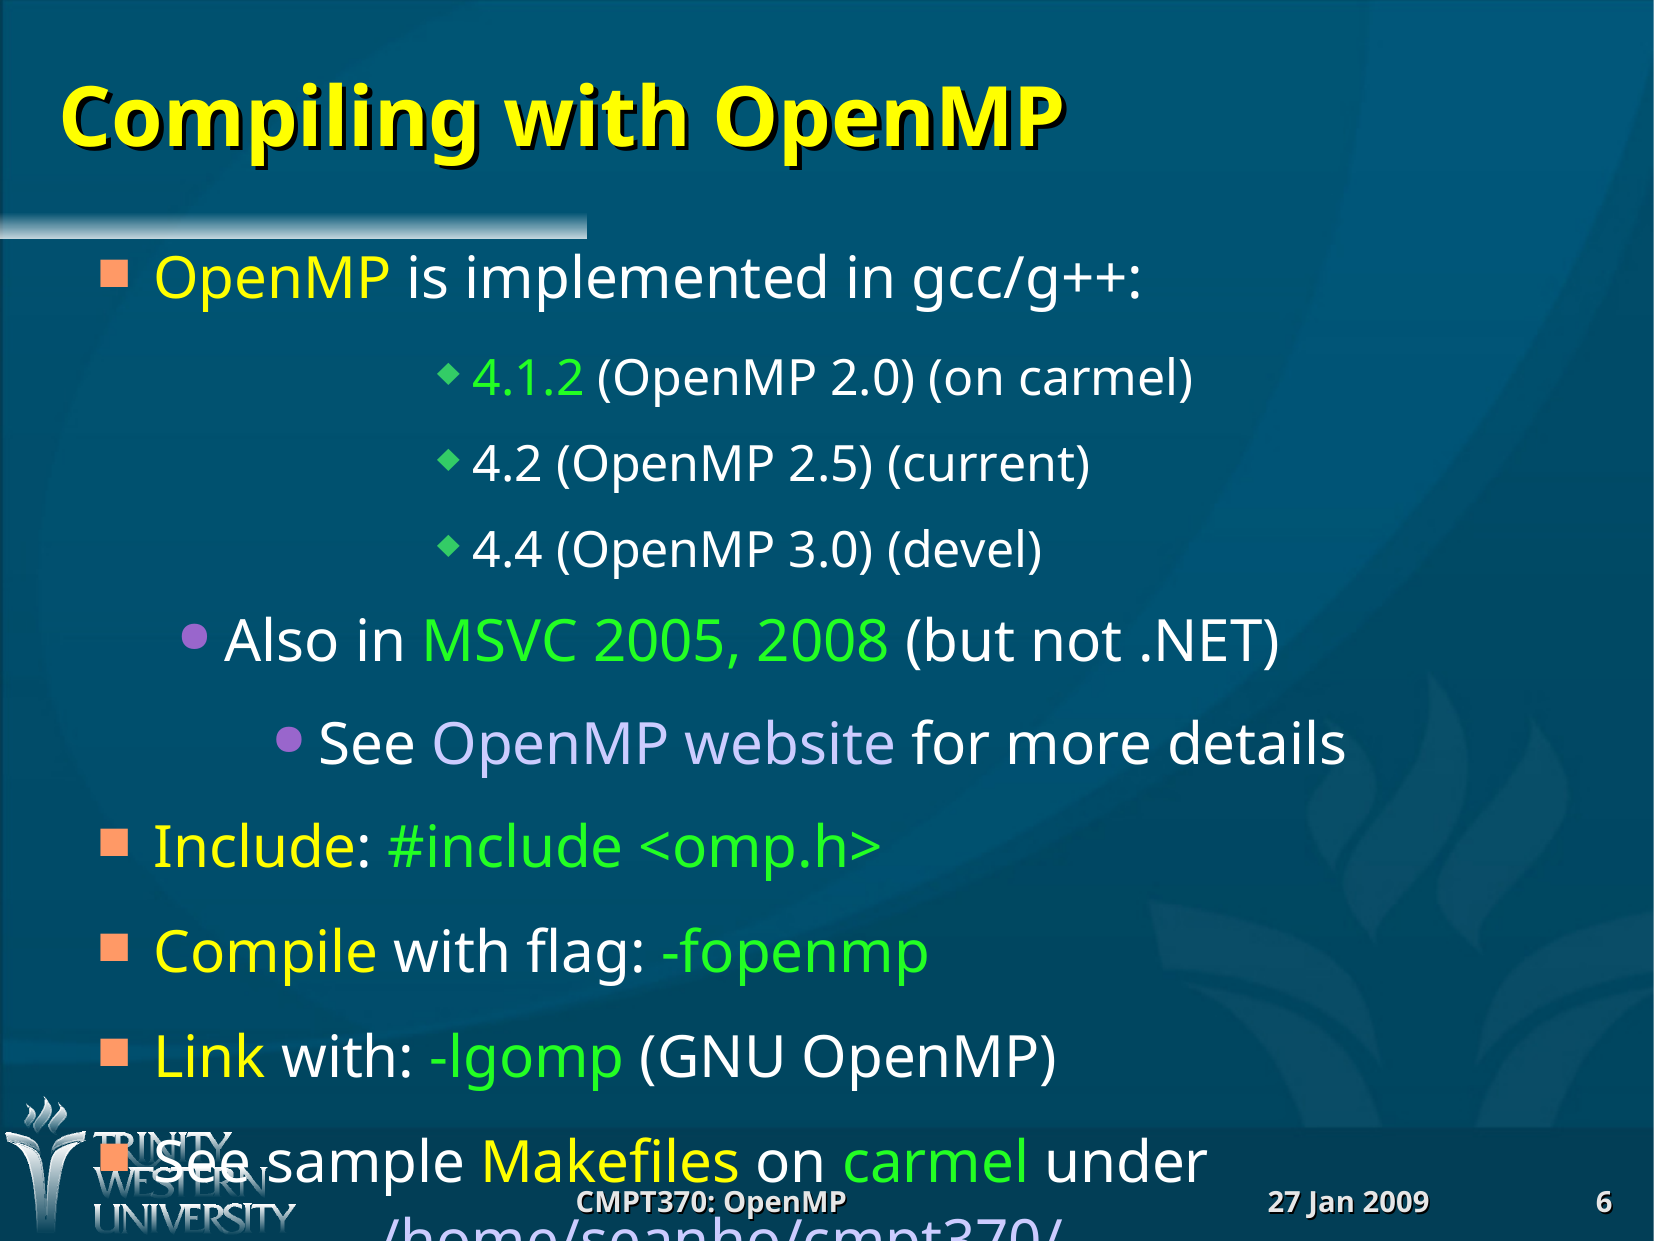

# Compiling with OpenMP
OpenMP is implemented in gcc/g++:
4.1.2 (OpenMP 2.0) (on carmel)
4.2 (OpenMP 2.5) (current)
4.4 (OpenMP 3.0) (devel)
Also in MSVC 2005, 2008 (but not .NET)
See OpenMP website for more details
Include: #include <omp.h>
Compile with flag: -fopenmp
Link with: -lgomp (GNU OpenMP)
See sample Makefiles on carmel under
			/home/seanho/cmpt370/
CMPT370: OpenMP
27 Jan 2009
6